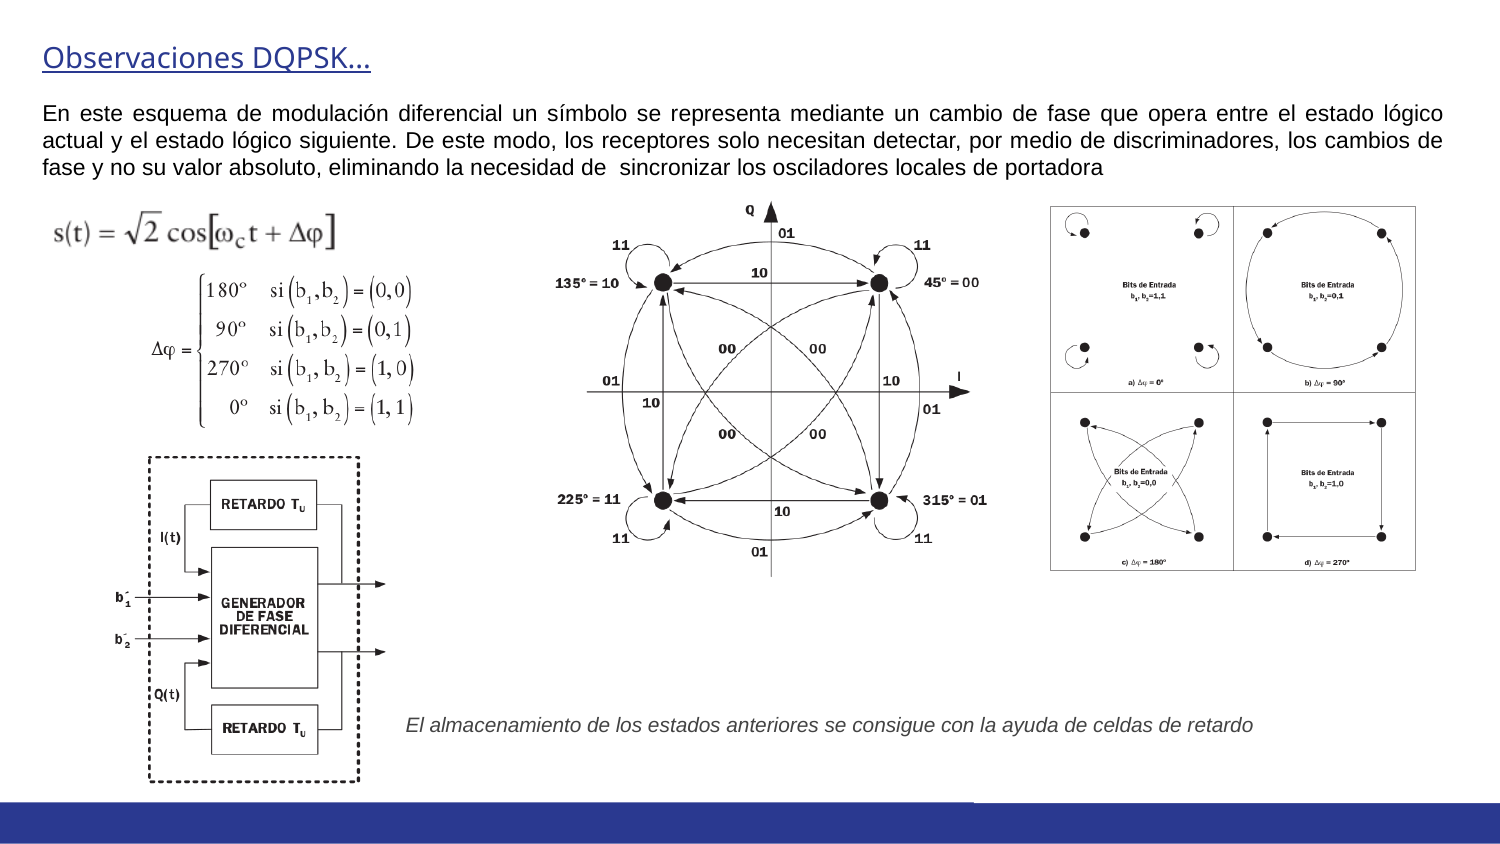

# Observaciones DQPSK...
En este esquema de modulación diferencial un símbolo se representa mediante un cambio de fase que opera entre el estado lógico actual y el estado lógico siguiente. De este modo, los receptores solo necesitan detectar, por medio de discriminadores, los cambios de fase y no su valor absoluto, eliminando la necesidad de sincronizar los osciladores locales de portadora
El almacenamiento de los estados anteriores se consigue con la ayuda de celdas de retardo